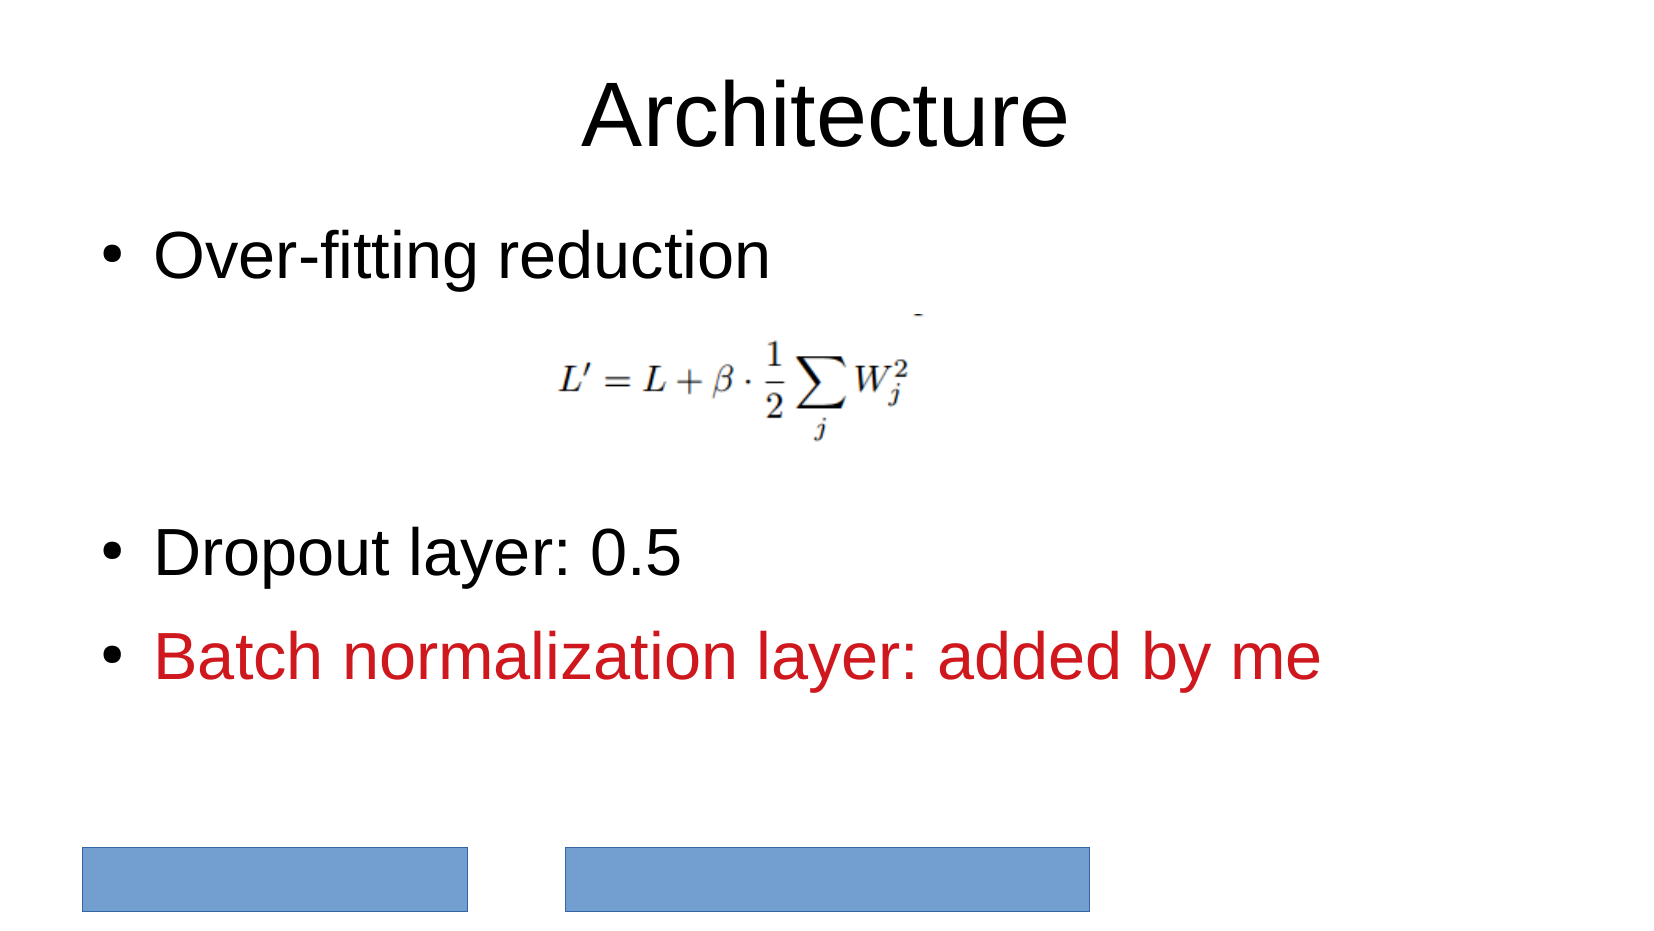

# Architecture
Over-fitting reduction
Dropout layer: 0.5
Batch normalization layer: added by me